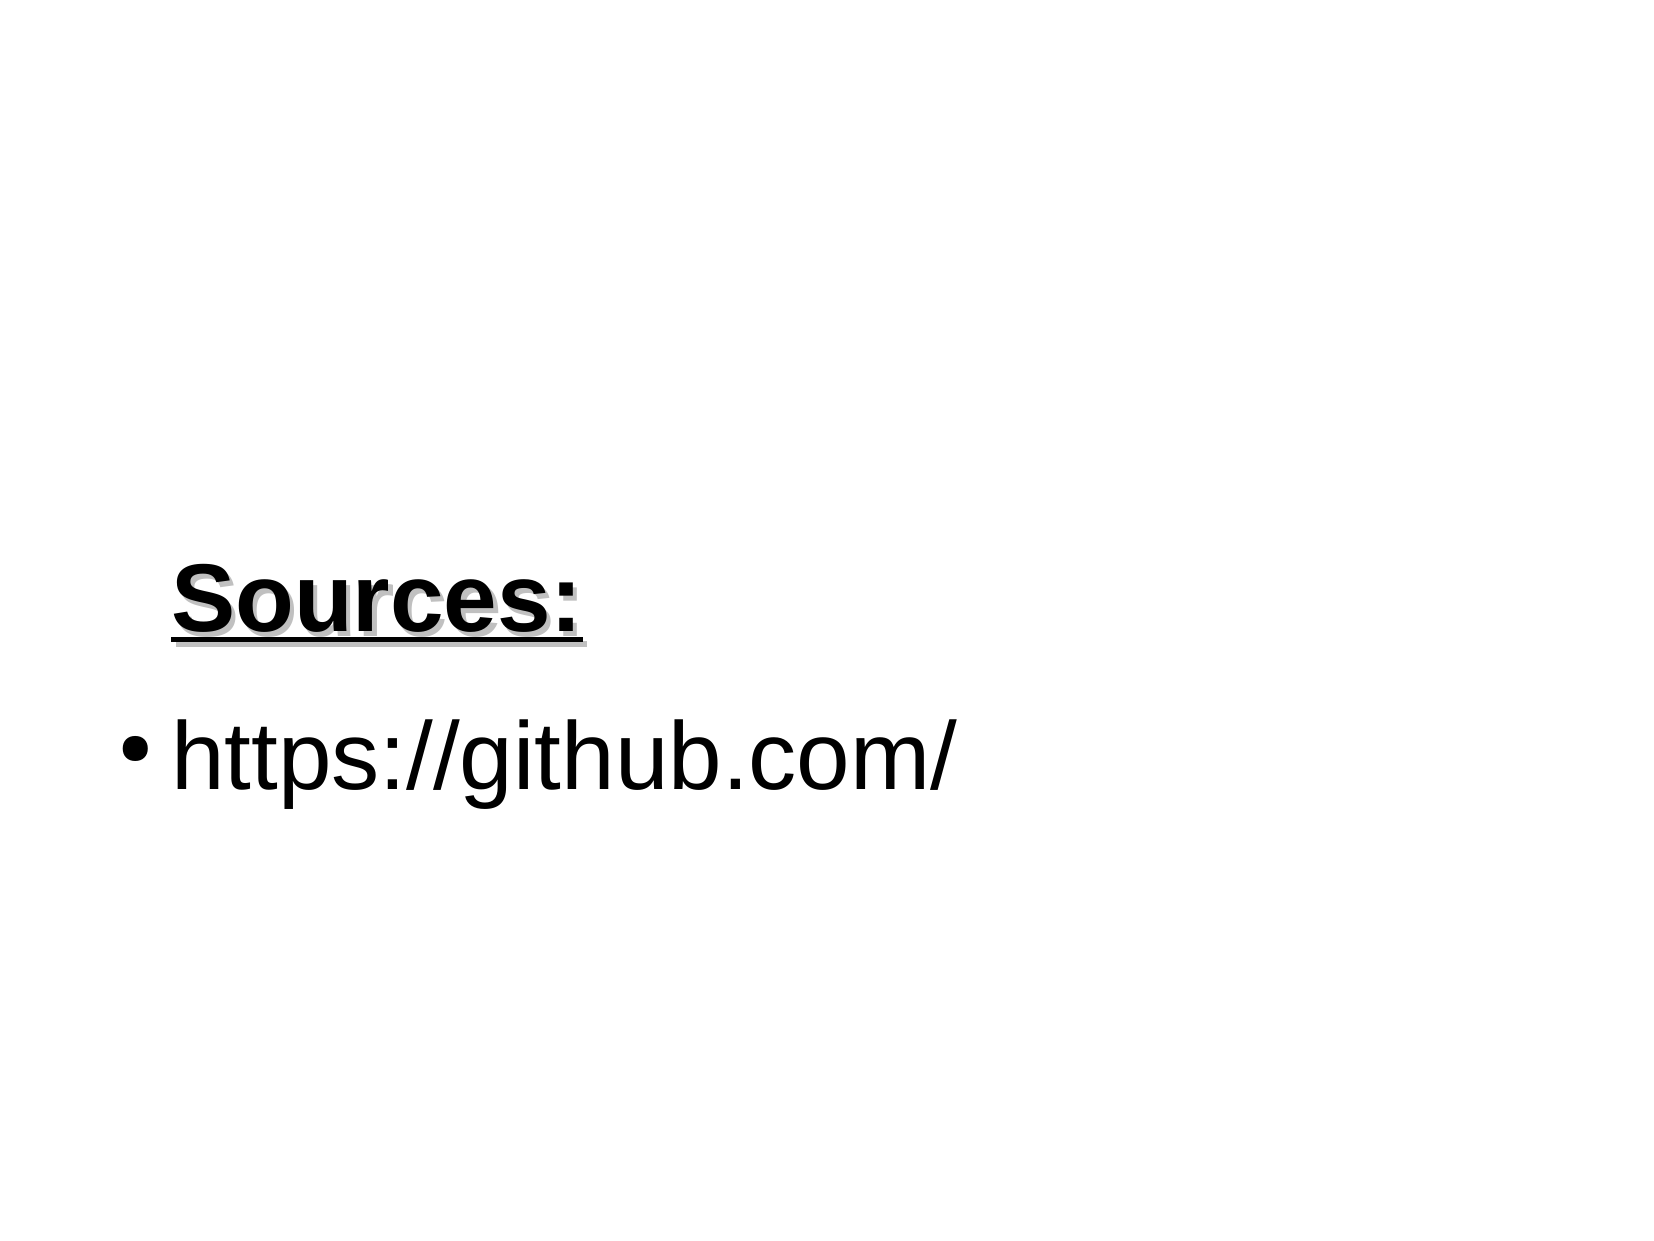

Software Engineering Desing Project
# Sources:
https://github.com/